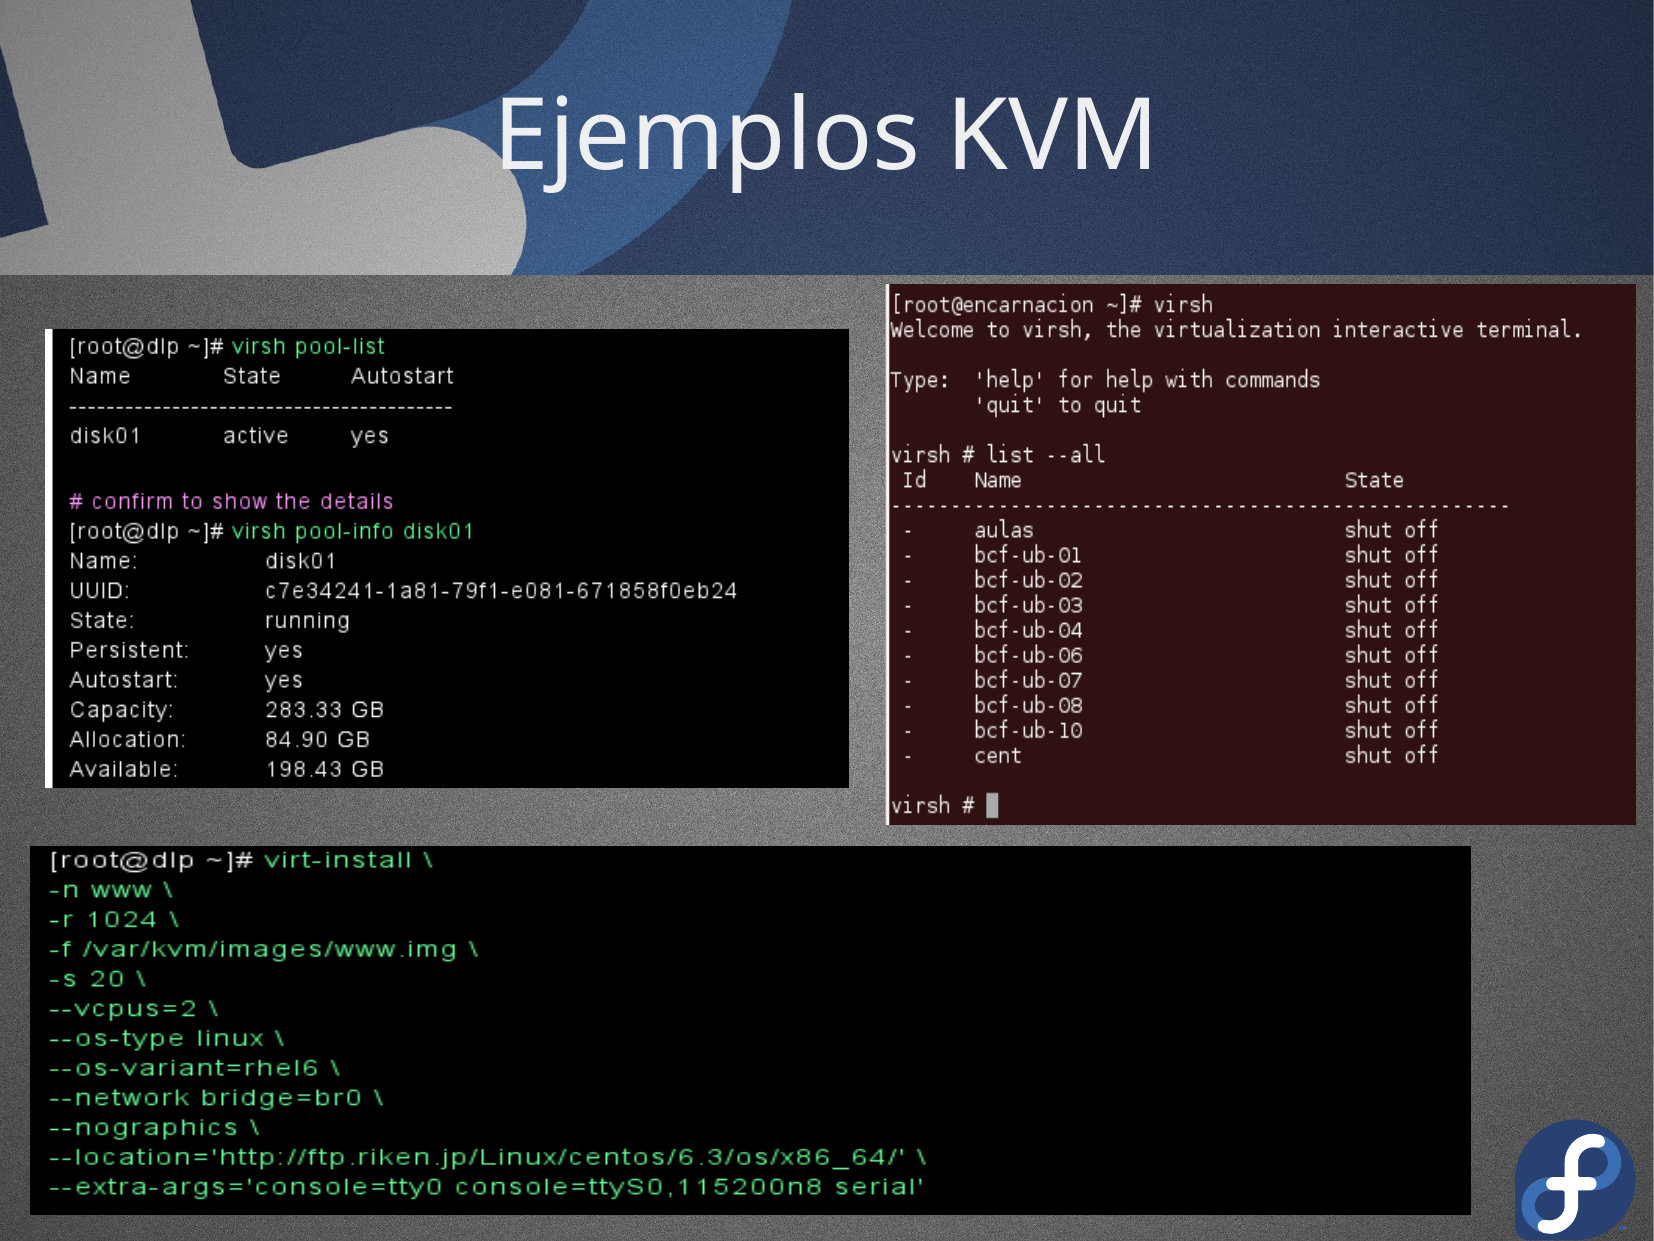

Ejemplos KVM
Ejemplos
[root@encarnacion ~]# virsh
Welcome to virsh, the virtualization interactive terminal.
Type: 'help' for help with commands
 'quit' to quit